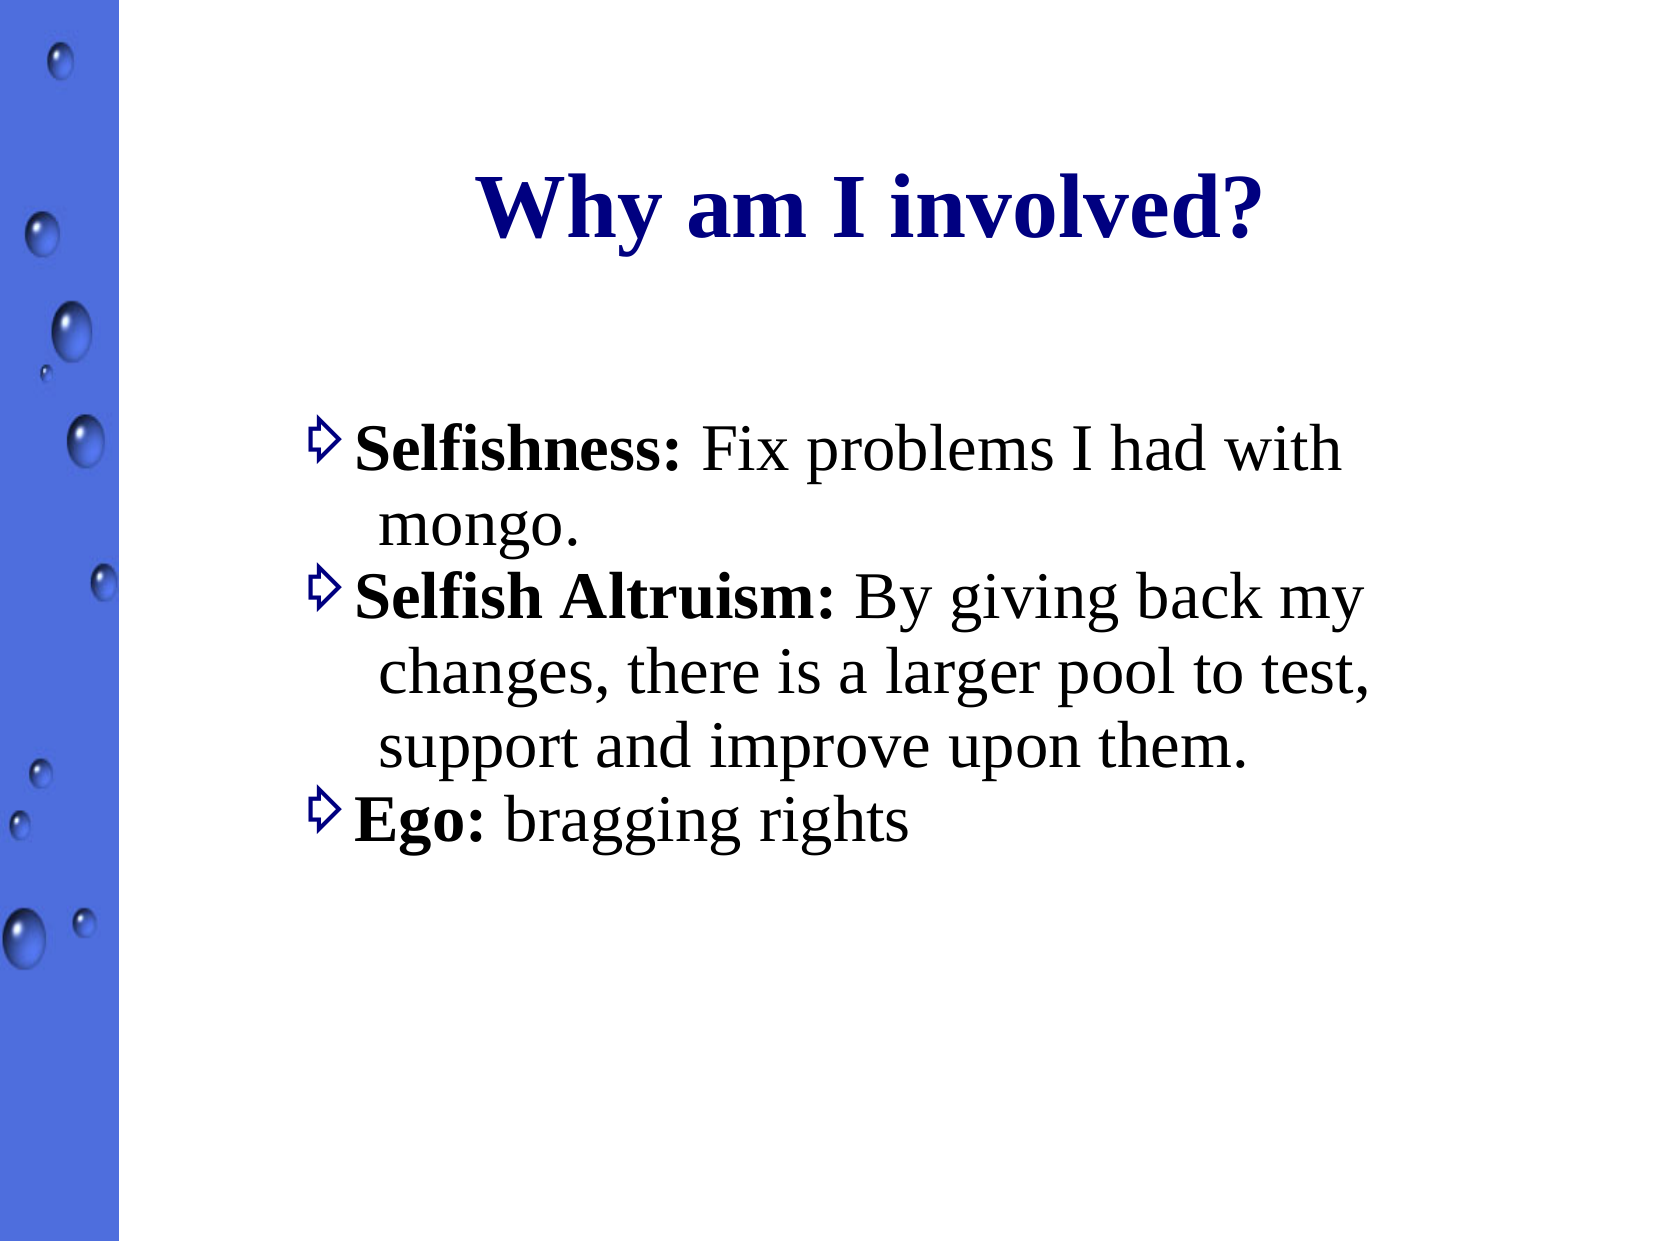

# Why am I involved?
Selfishness: Fix problems I had with mongo.
Selfish Altruism: By giving back my changes, there is a larger pool to test, support and improve upon them.
Ego: bragging rights